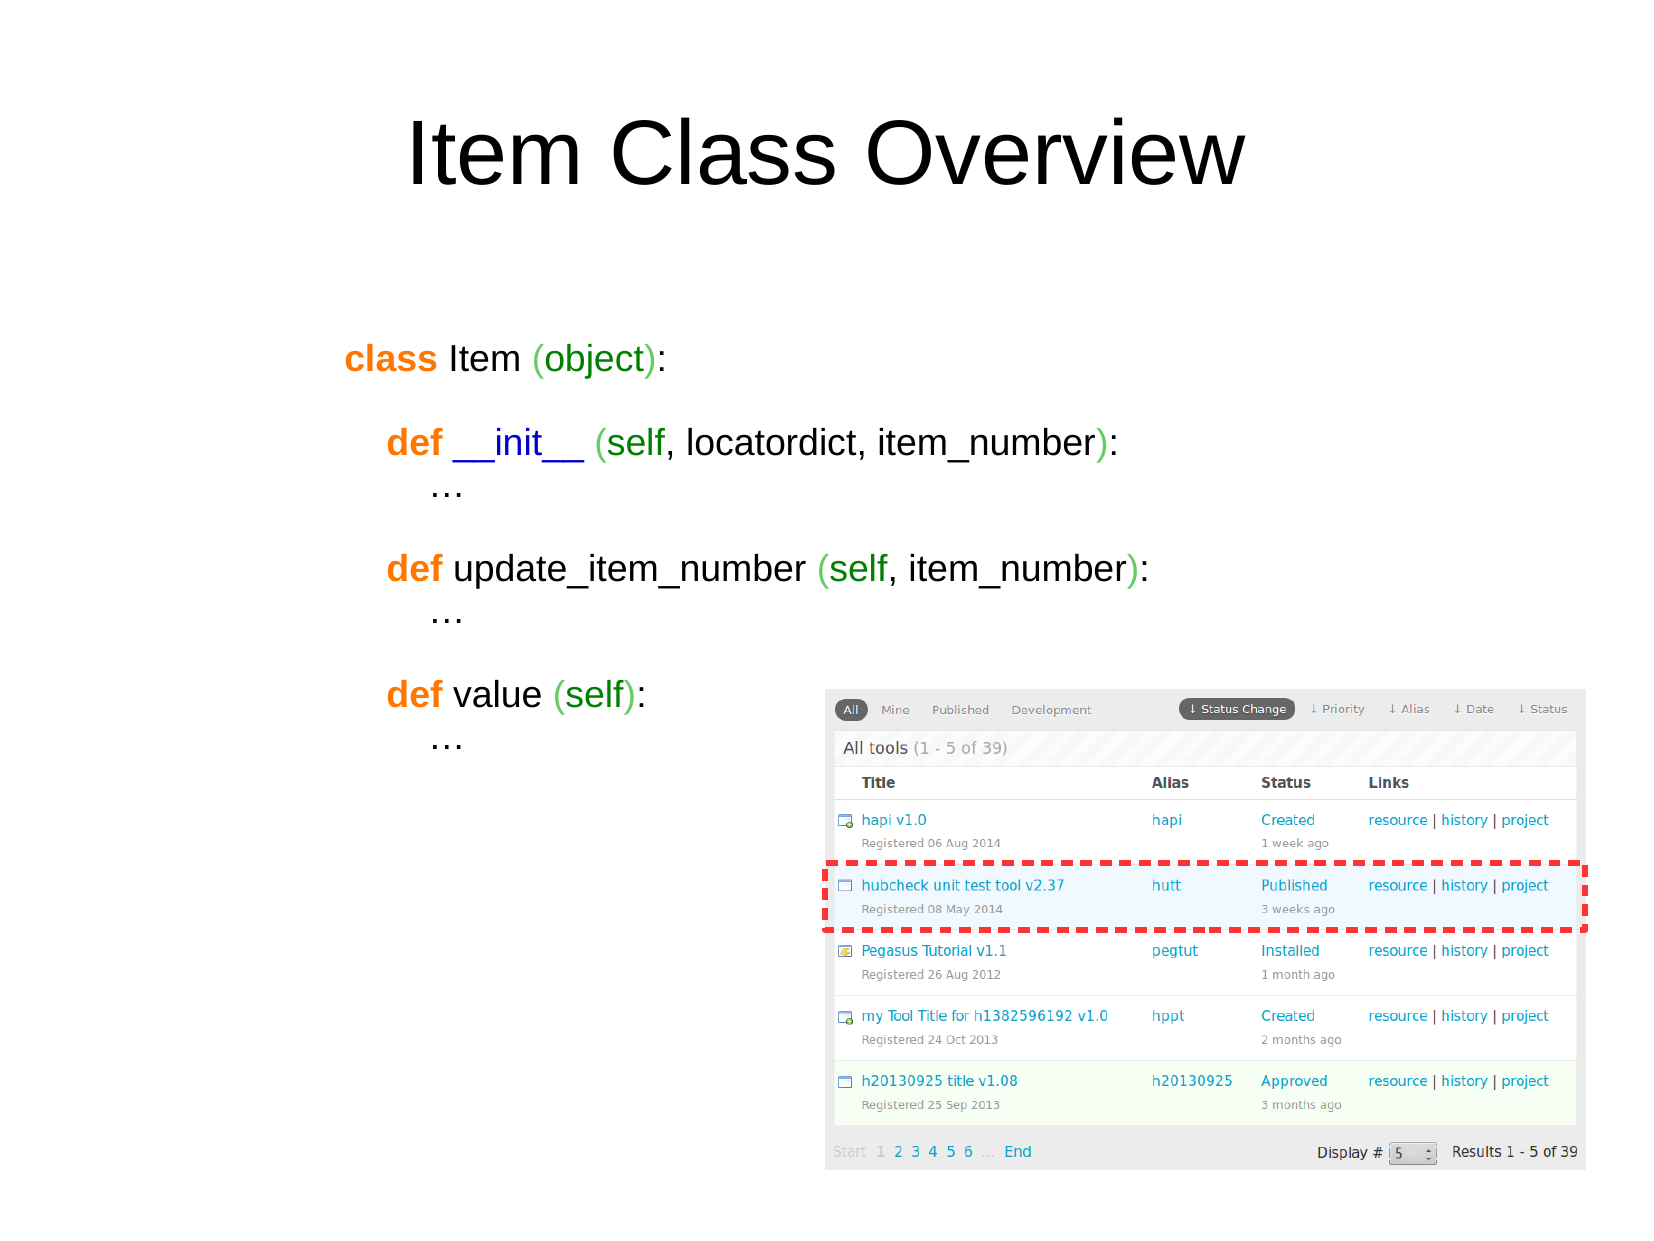

# Item Class Overview
class Item (object):
 def __init__ (self, locatordict, item_number):
 …
 def update_item_number (self, item_number):
 …
 def value (self):
 …